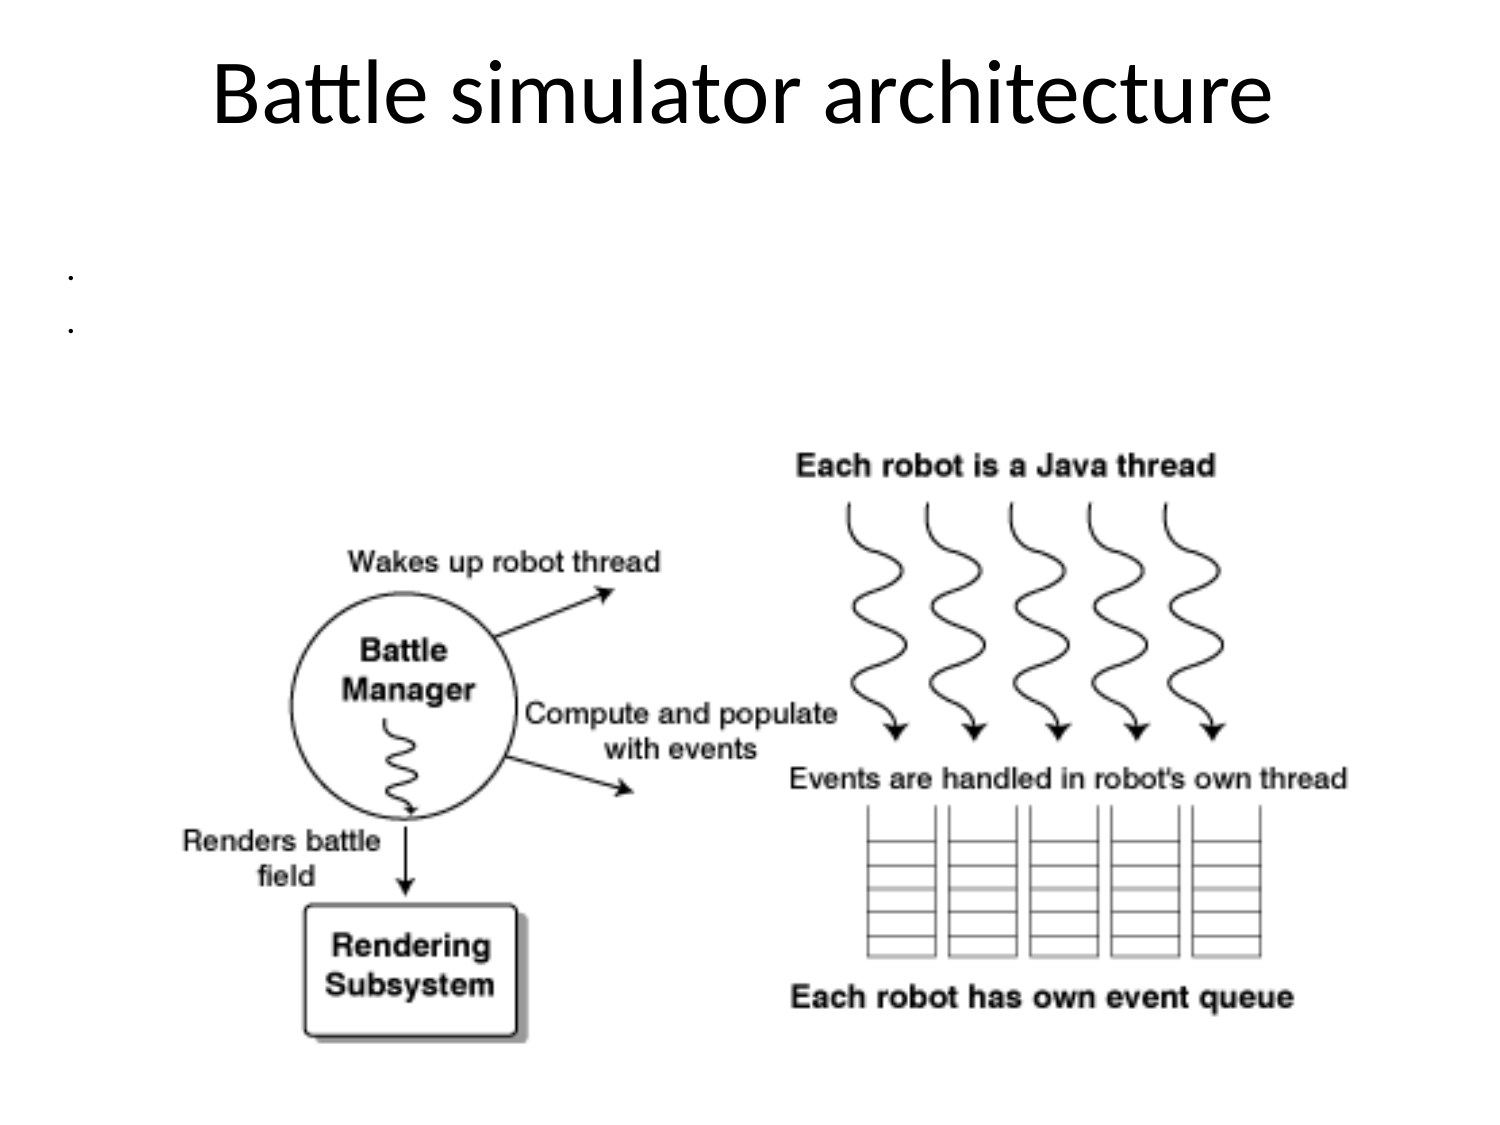

# Battle simulator architecture
non-preemptive threading
coupled with the rendering capabilities provided by the JDK GUI and 2D graphics libraries